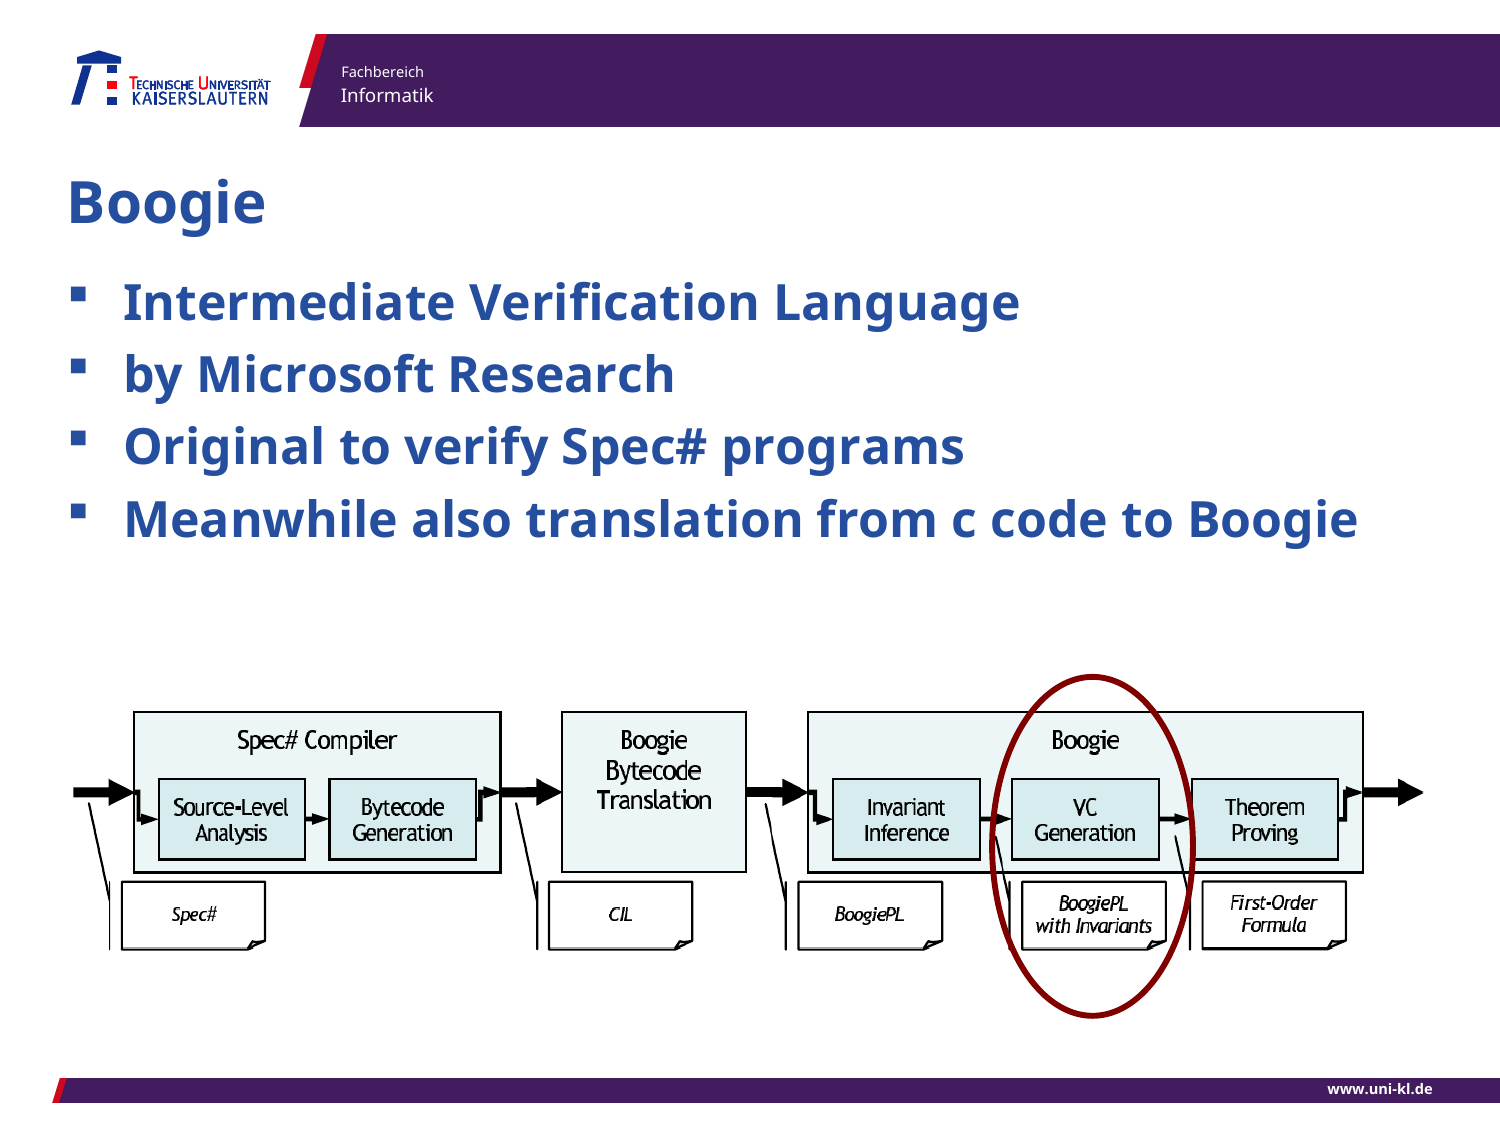

# Boogie
Intermediate Verification Language
by Microsoft Research
Original to verify Spec# programs
Meanwhile also translation from c code to Boogie